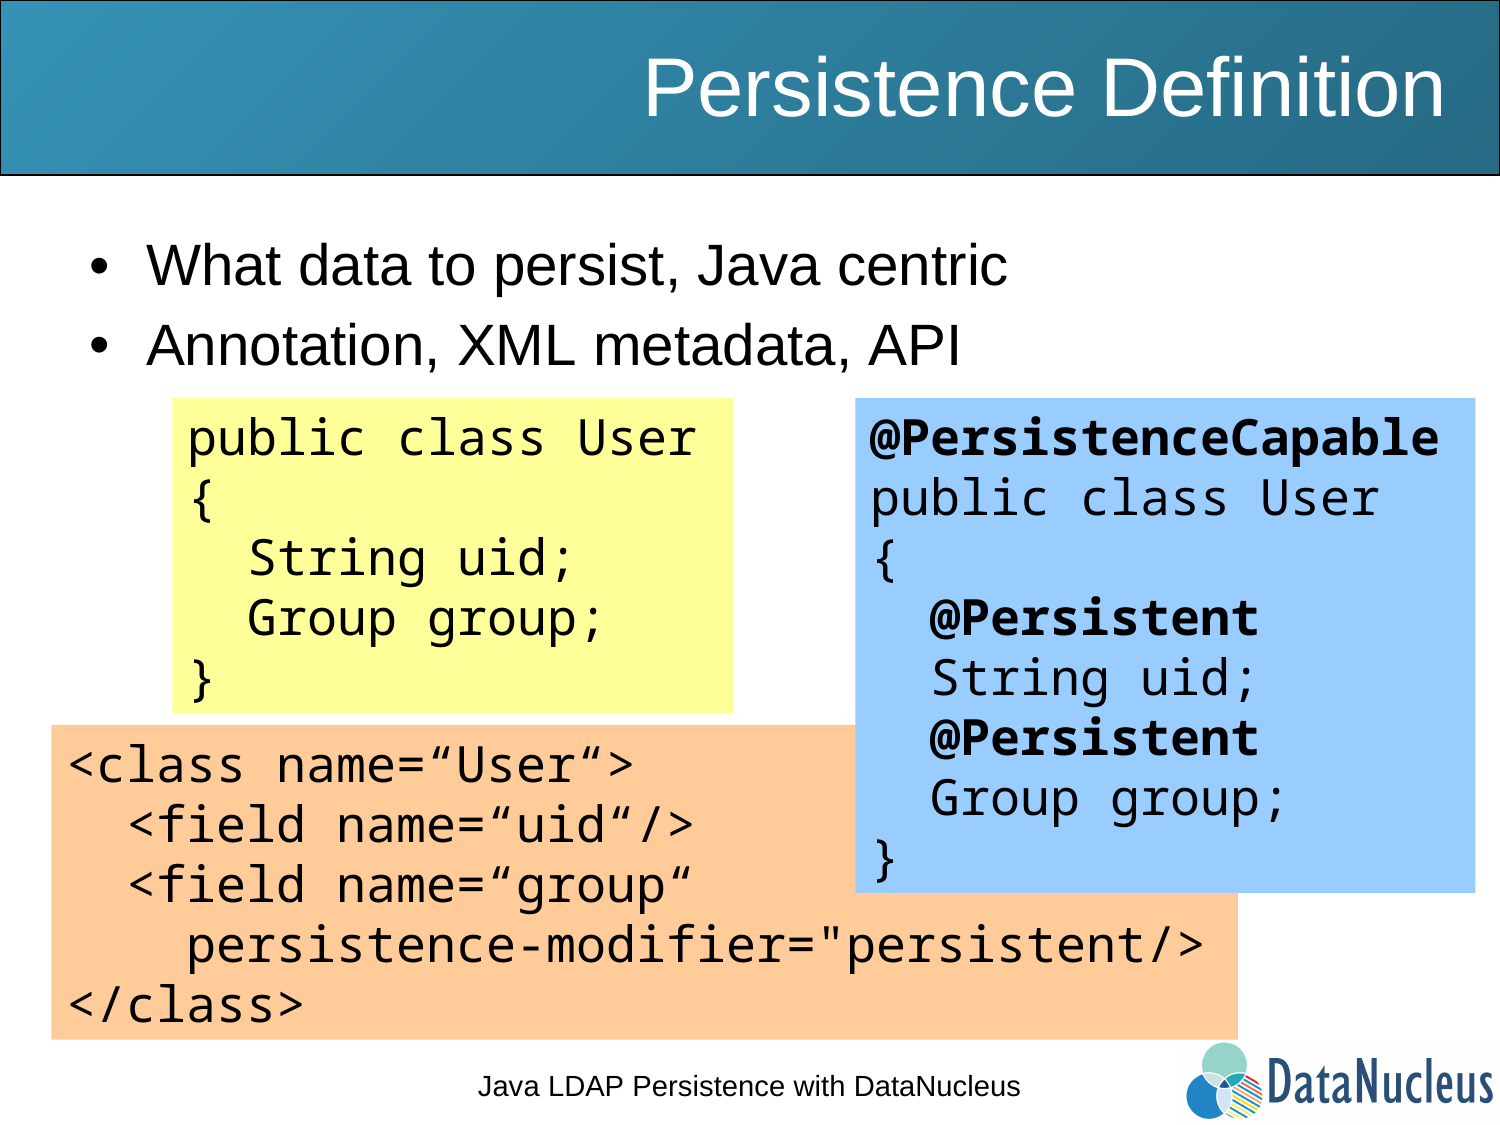

# Persistence Definition
What data to persist, Java centric
Annotation, XML metadata, API
public class User
{
 String uid;
 Group group;
}
@PersistenceCapable
public class User
{
 @Persistent
 String uid;
 @Persistent
 Group group;
}
<class name=“User“>
 <field name=“uid“/>
 <field name=“group“
 persistence-modifier="persistent/>
</class>